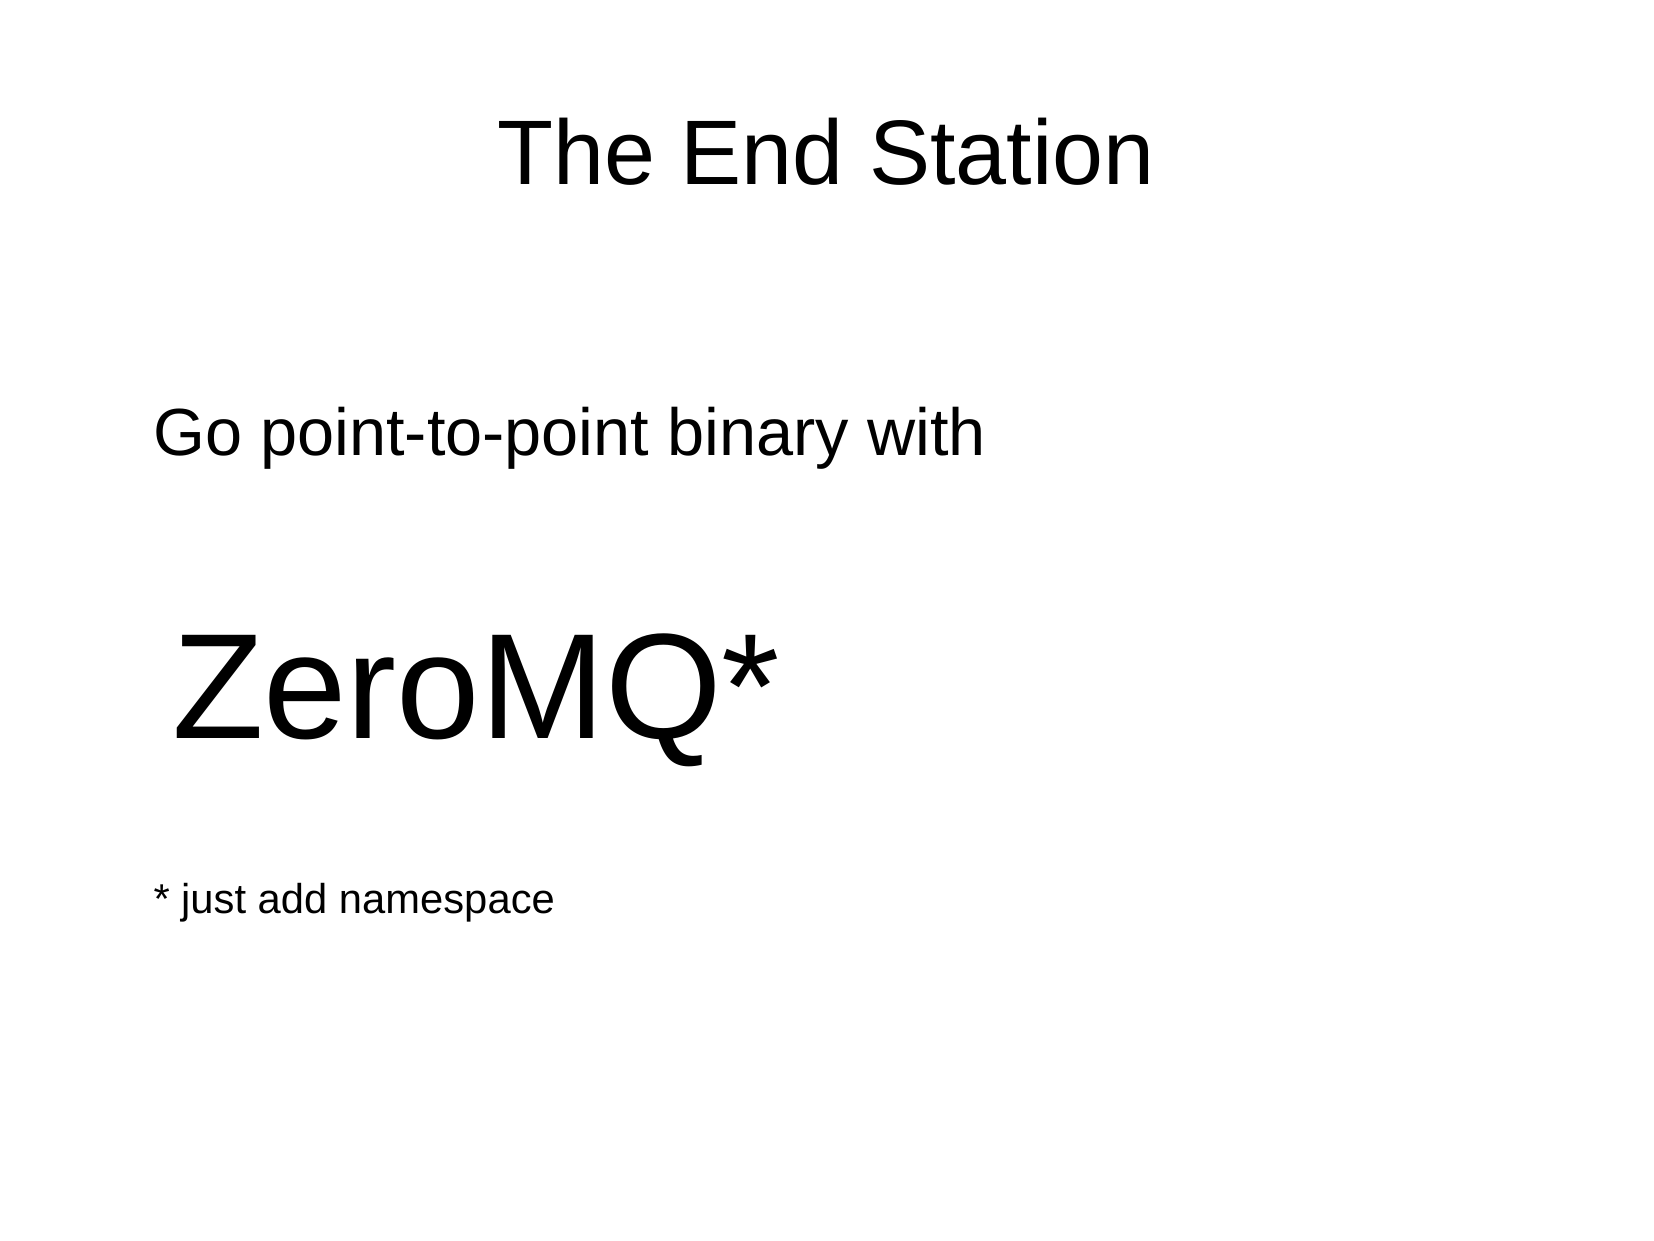

# The End Station
Go point-to-point binary with
 ZeroMQ*
* just add namespace